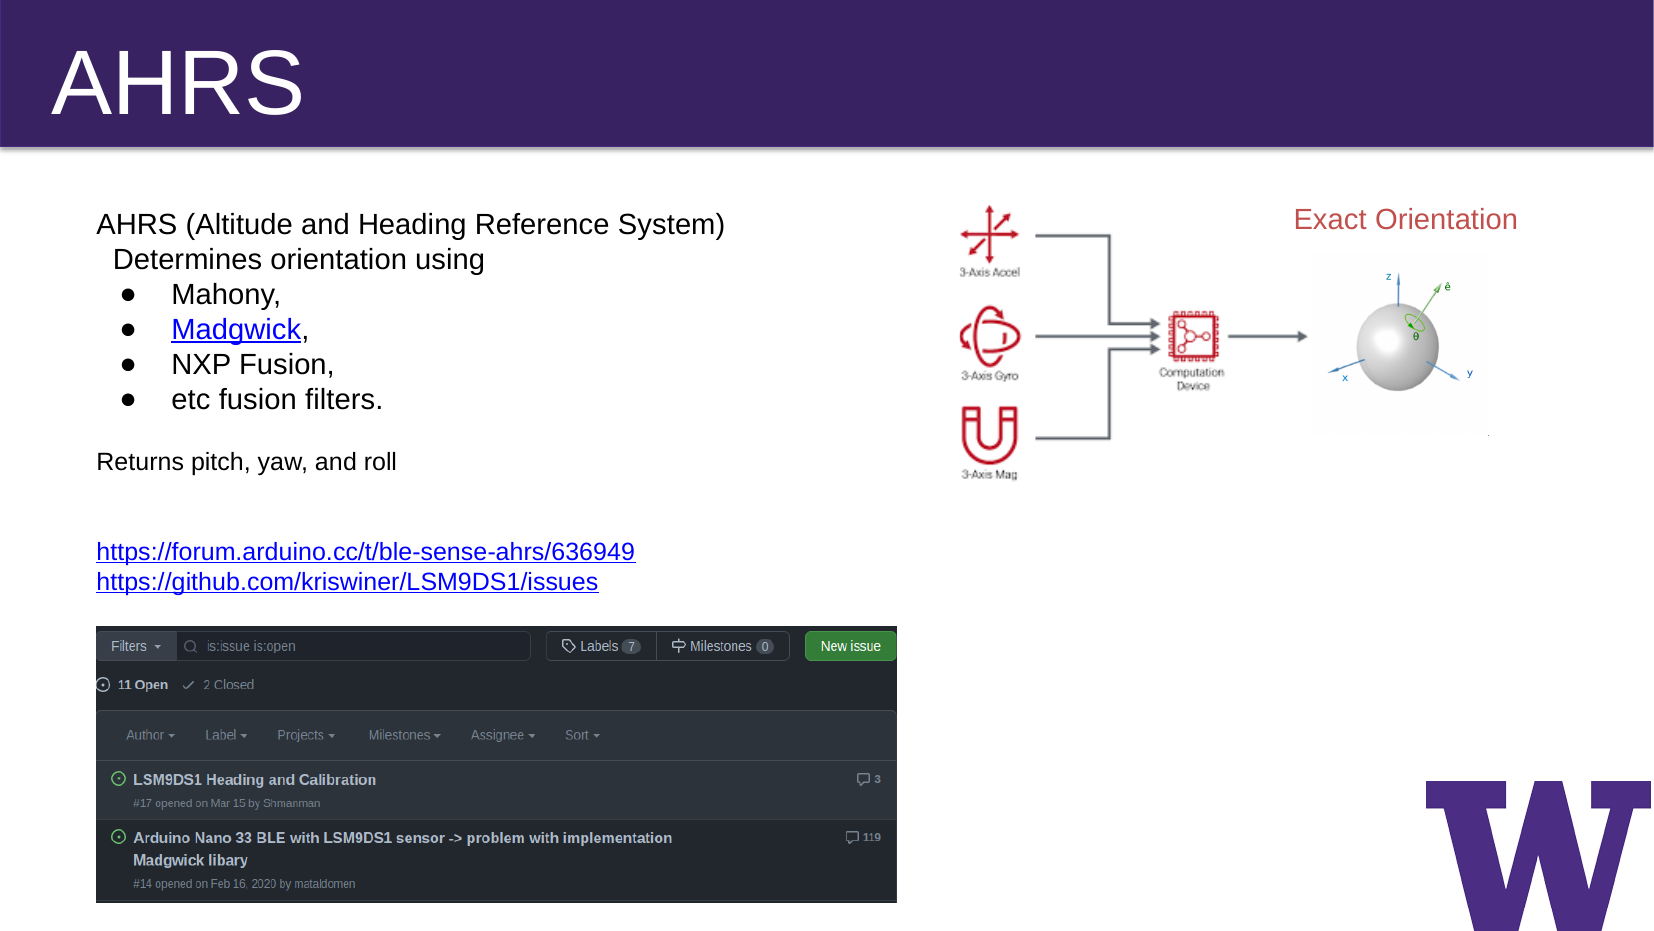

AHRS
Exact Orientation
AHRS (Altitude and Heading Reference System)
 Determines orientation using
Mahony,
Madgwick,
NXP Fusion,
etc fusion filters.
Returns pitch, yaw, and roll
https://forum.arduino.cc/t/ble-sense-ahrs/636949
https://github.com/kriswiner/LSM9DS1/issues